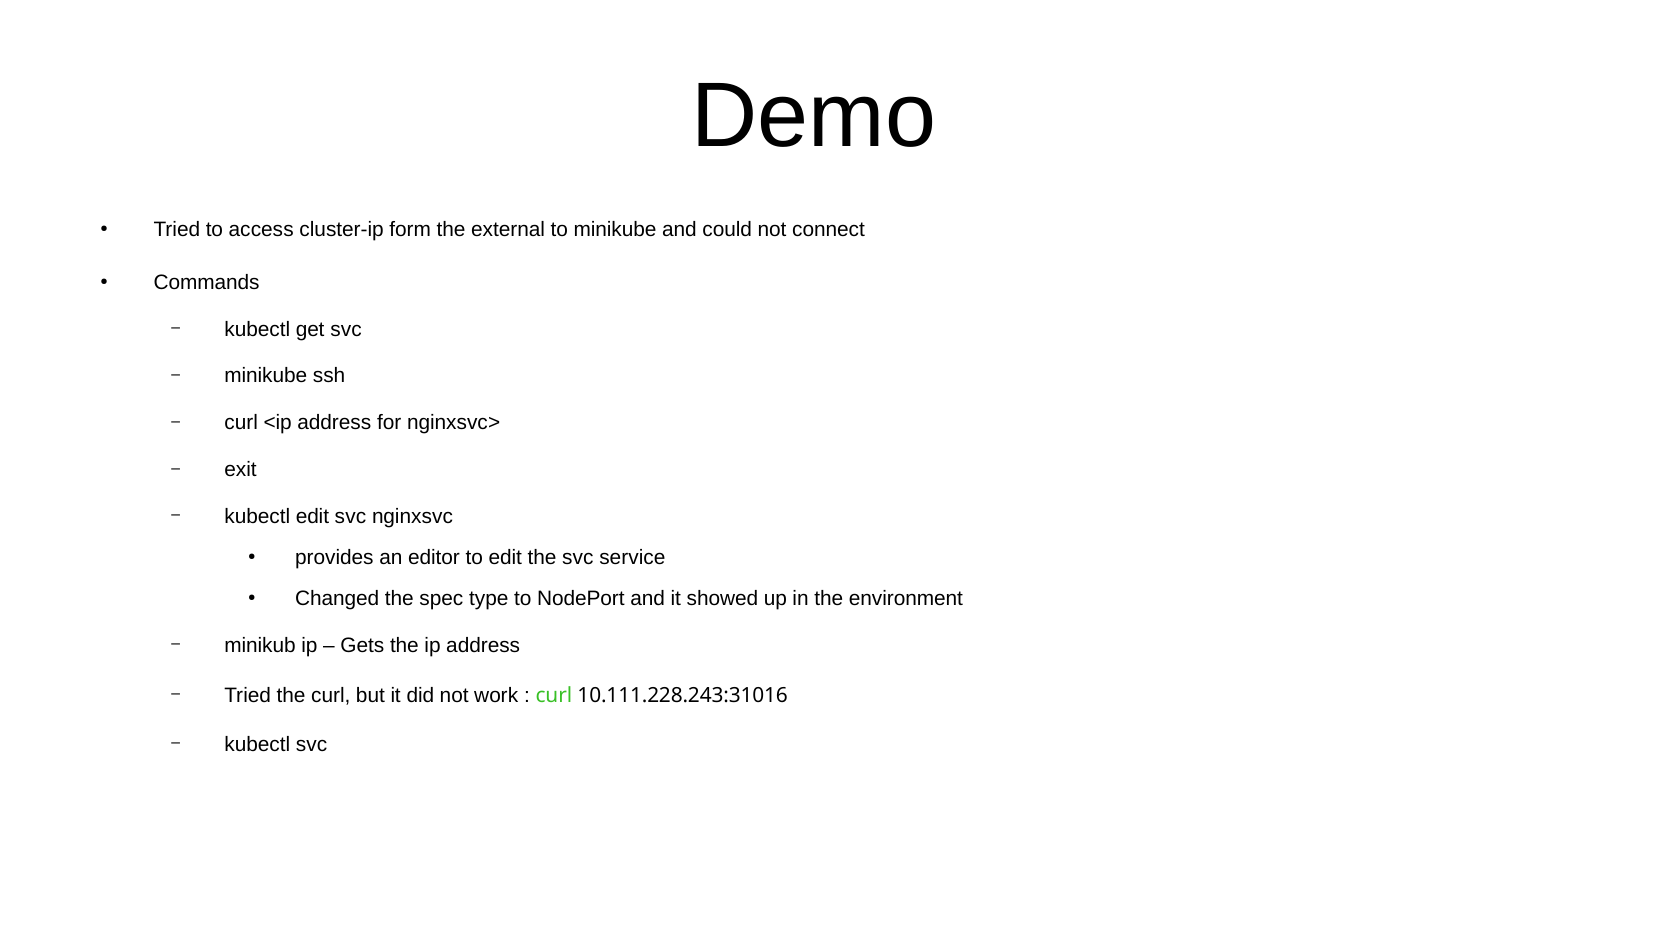

# Demo
Tried to access cluster-ip form the external to minikube and could not connect
Commands
kubectl get svc
minikube ssh
curl <ip address for nginxsvc>
exit
kubectl edit svc nginxsvc
provides an editor to edit the svc service
Changed the spec type to NodePort and it showed up in the environment
minikub ip – Gets the ip address
Tried the curl, but it did not work : curl 10.111.228.243:31016
kubectl svc